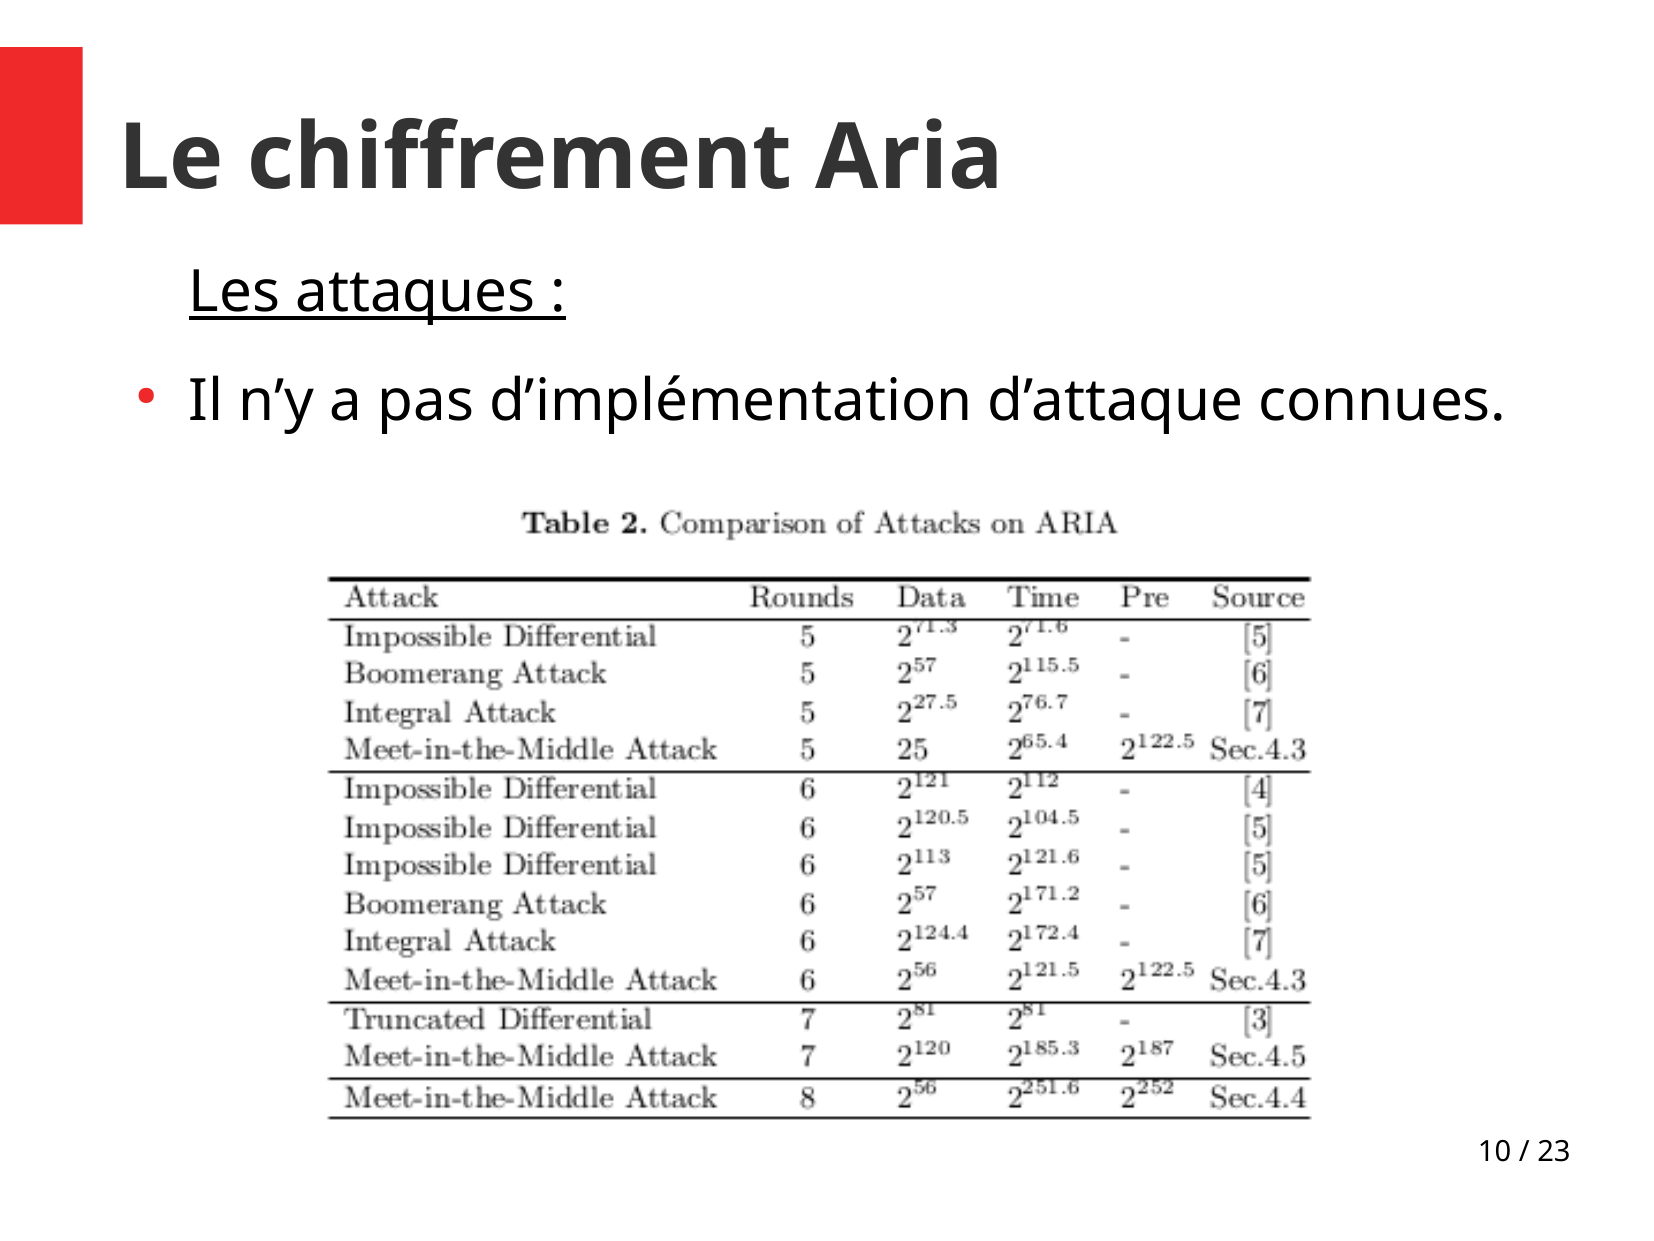

# Le chiffrement Aria
Les attaques :
Il n’y a pas d’implémentation d’attaque connues.
10